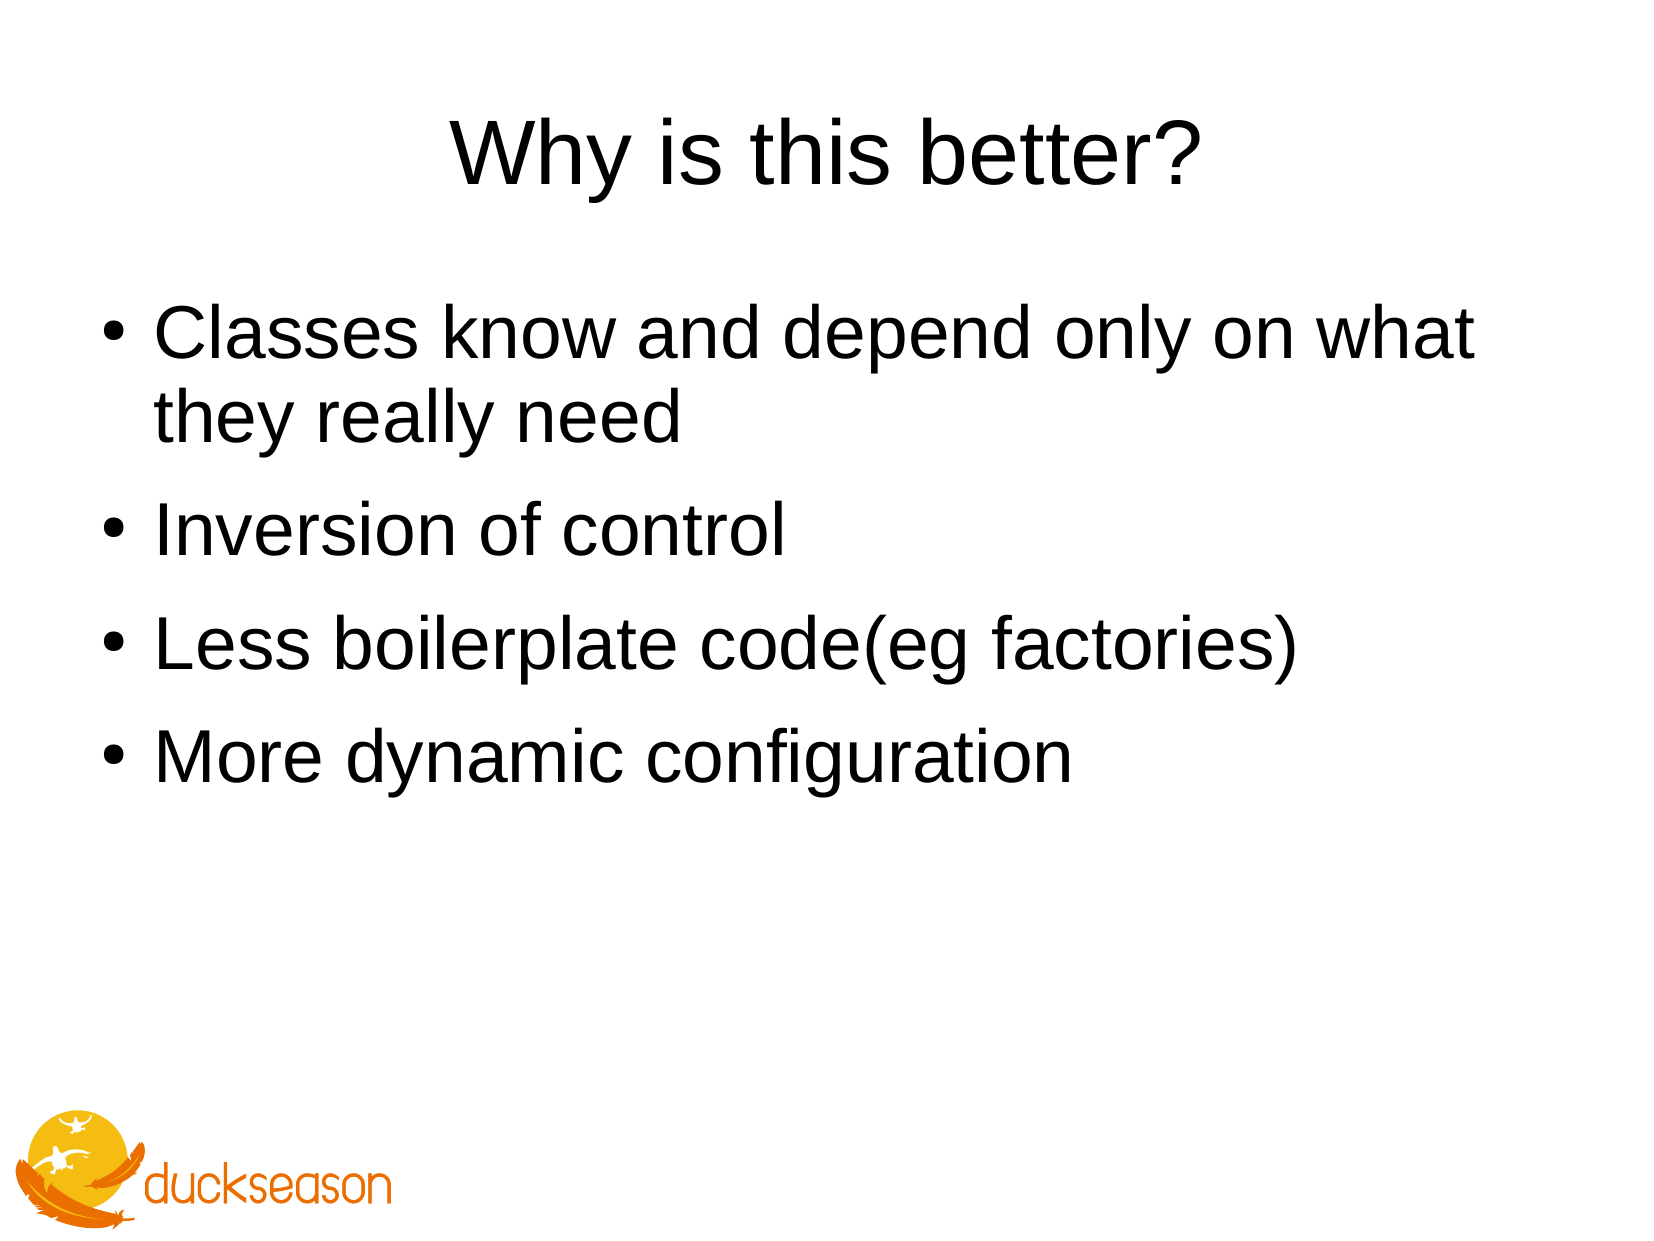

# Why is this better?
Classes know and depend only on what they really need
Inversion of control
Less boilerplate code(eg factories)
More dynamic configuration